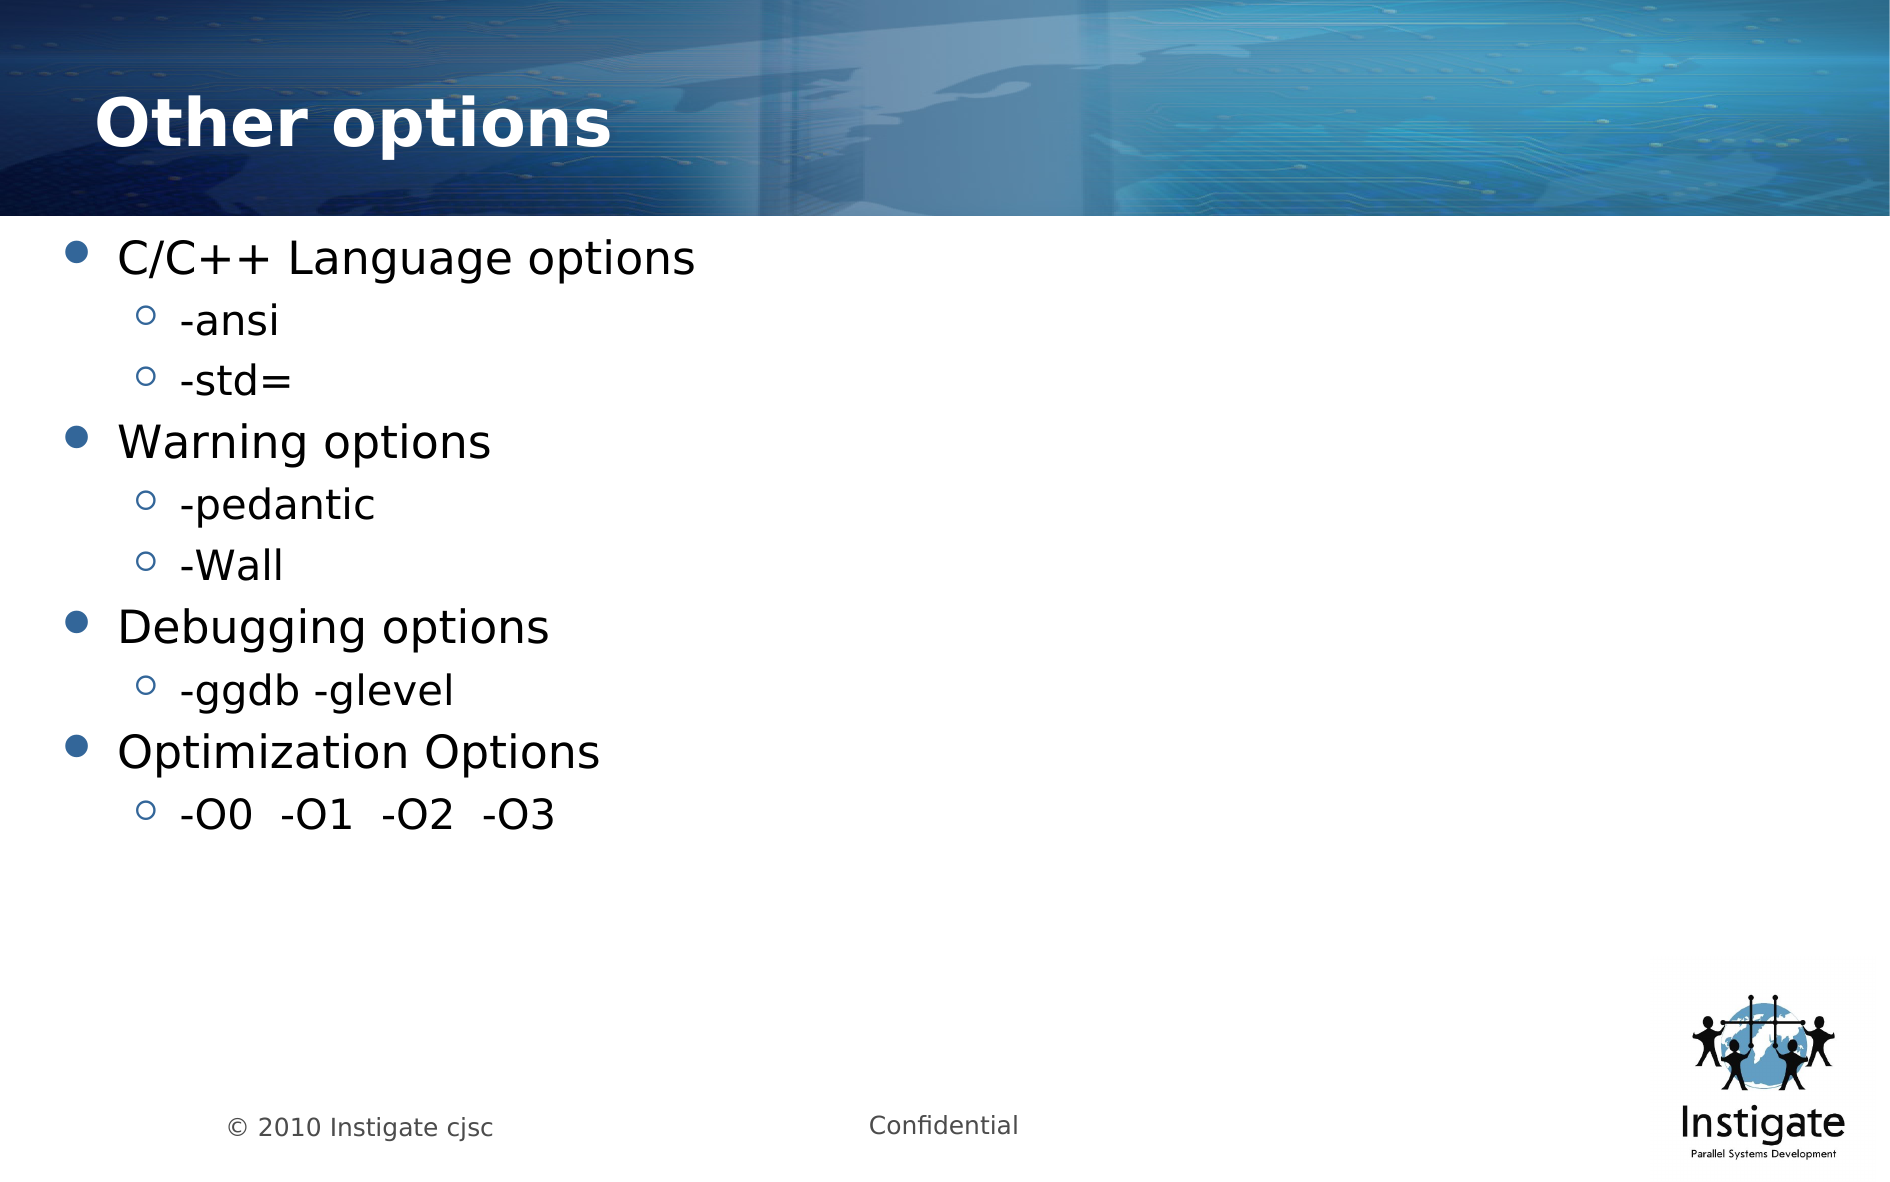

# Other options
C/C++ Language options
-ansi
-std=
Warning options
-pedantic
-Wall
Debugging options
-ggdb -glevel
Optimization Options
-O0 -O1 -O2 -O3